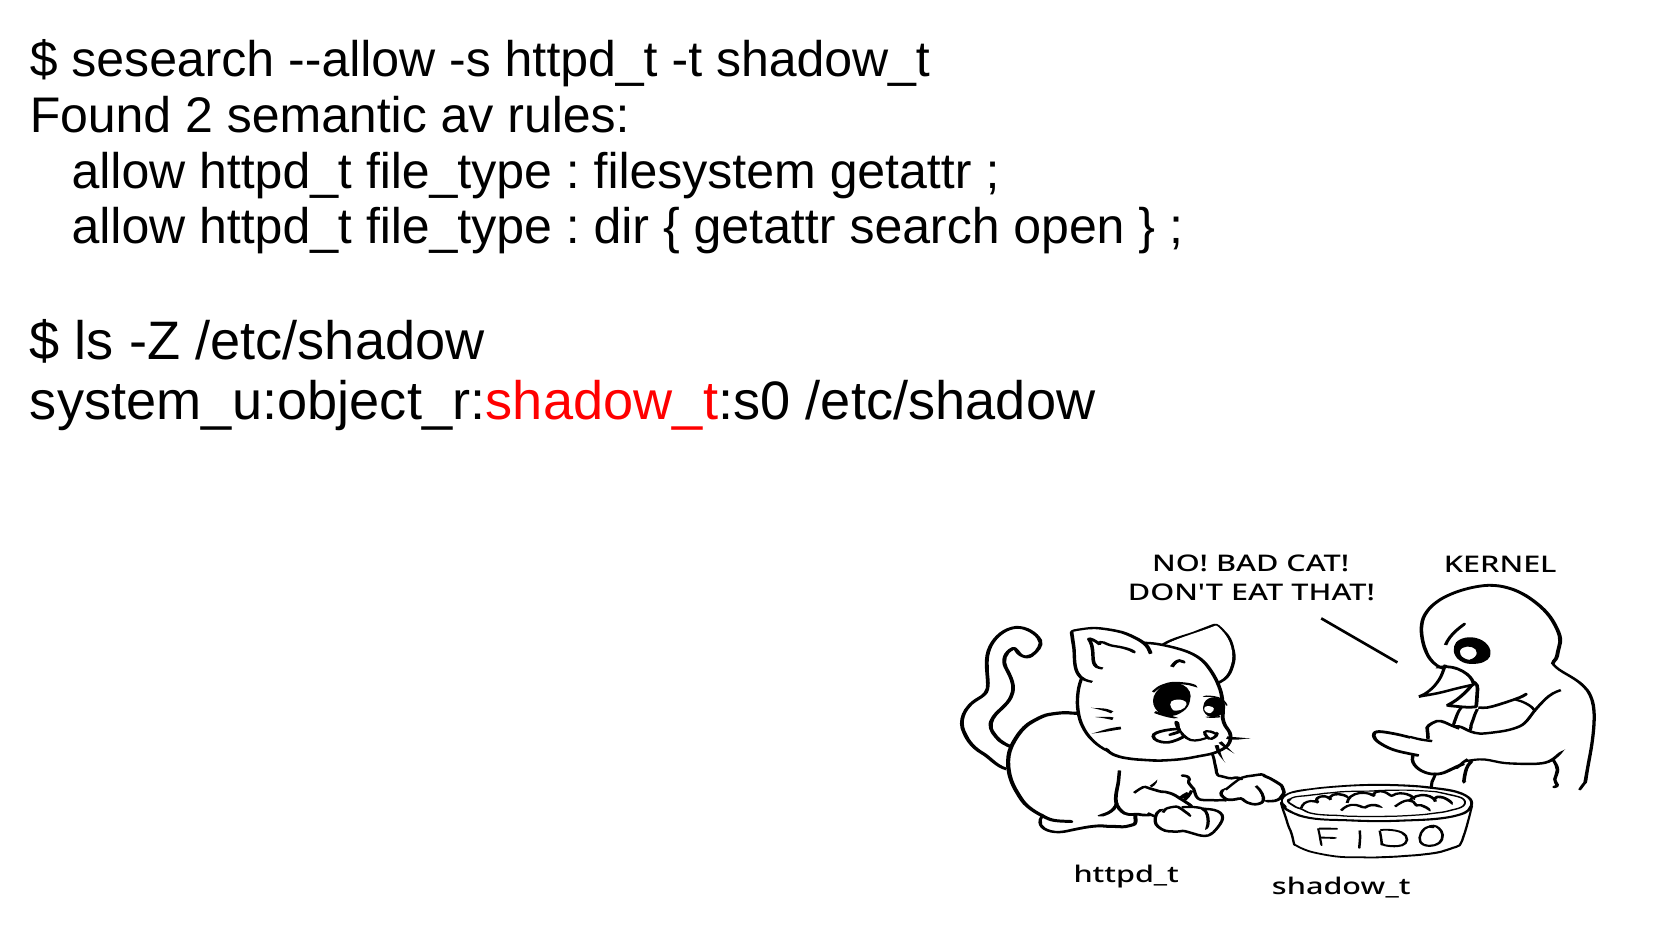

$ sesearch --allow -s httpd_t -t shadow_t
Found 2 semantic av rules:
 allow httpd_t file_type : filesystem getattr ;
 allow httpd_t file_type : dir { getattr search open } ;
$ ls -Z /etc/shadow
system_u:object_r:shadow_t:s0 /etc/shadow